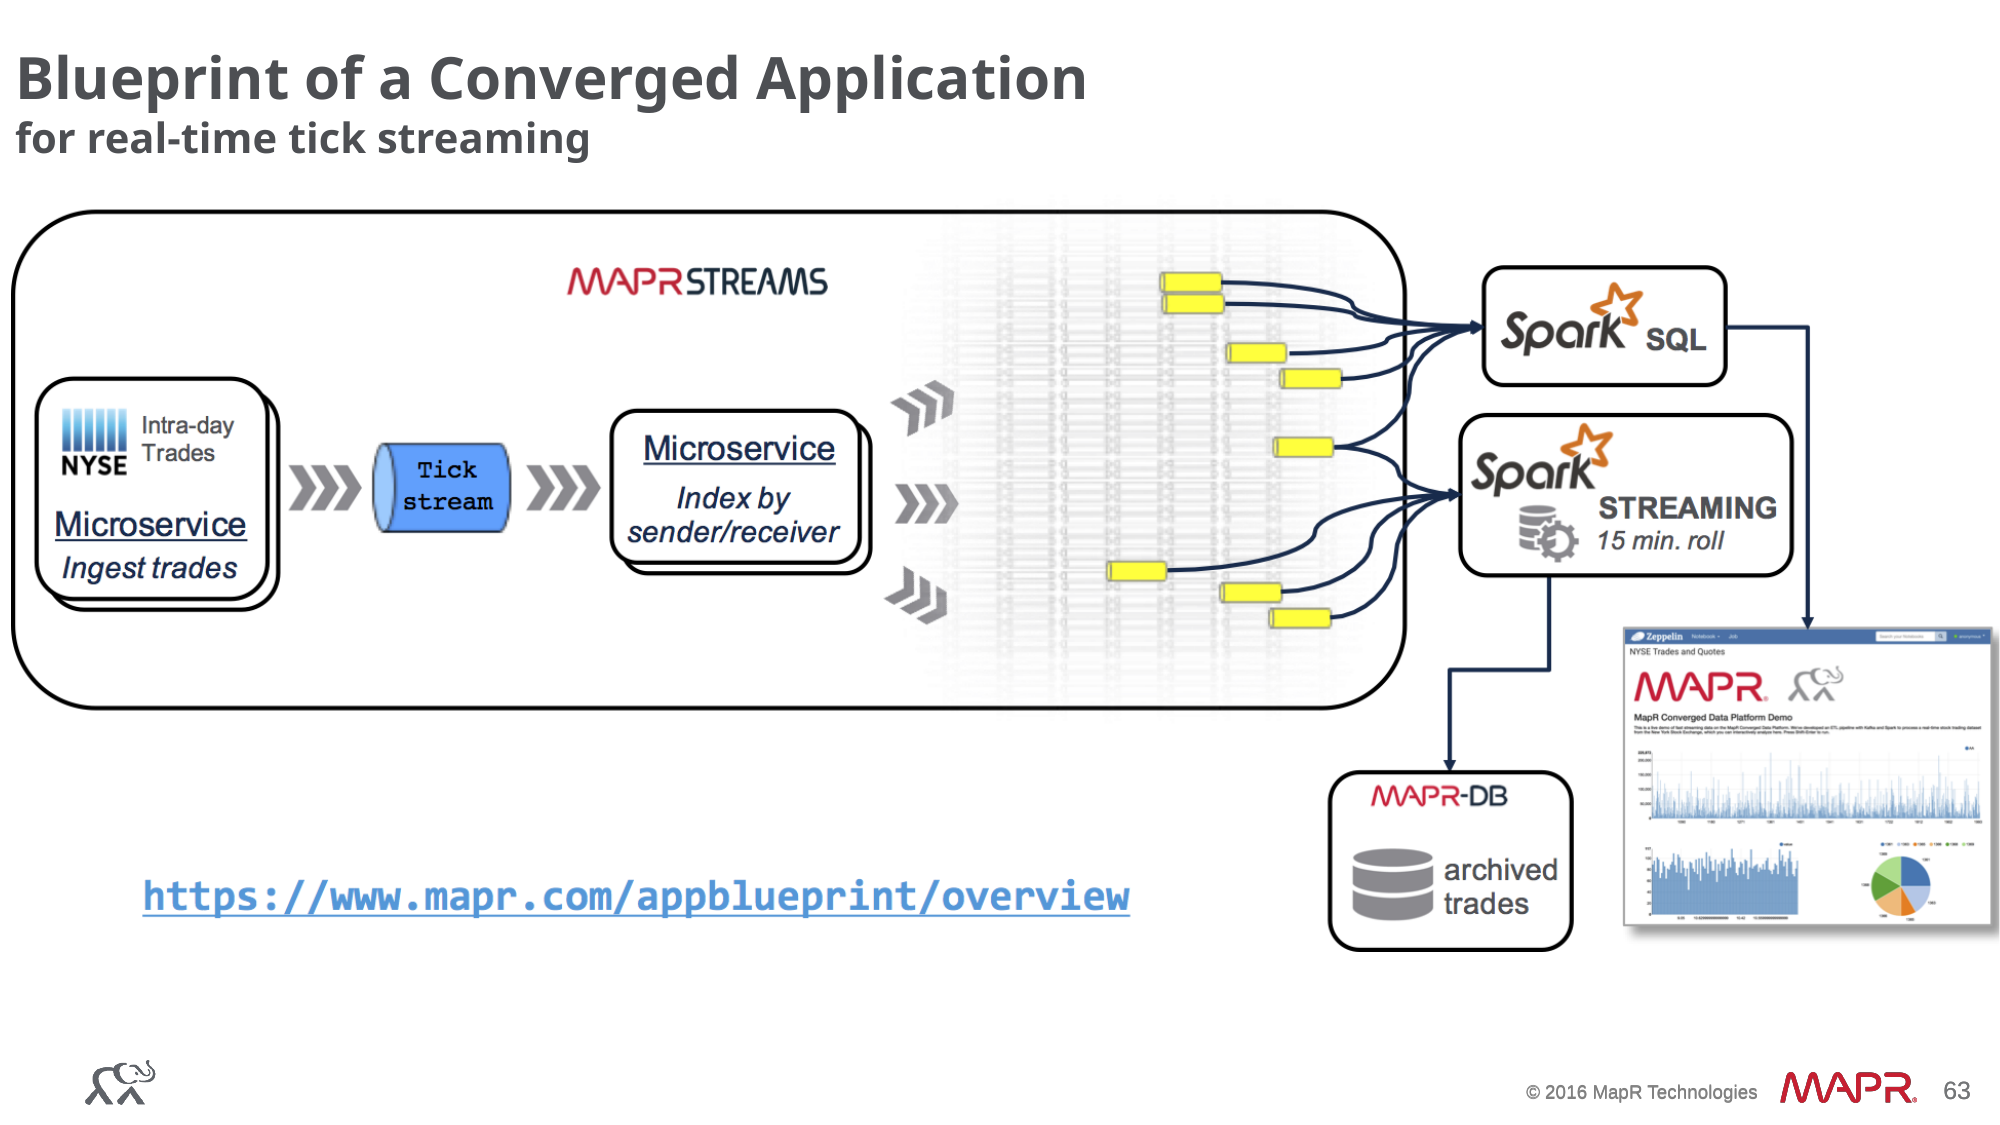

Blueprint of a Converged Application
for real-time tick streaming
Kafka API